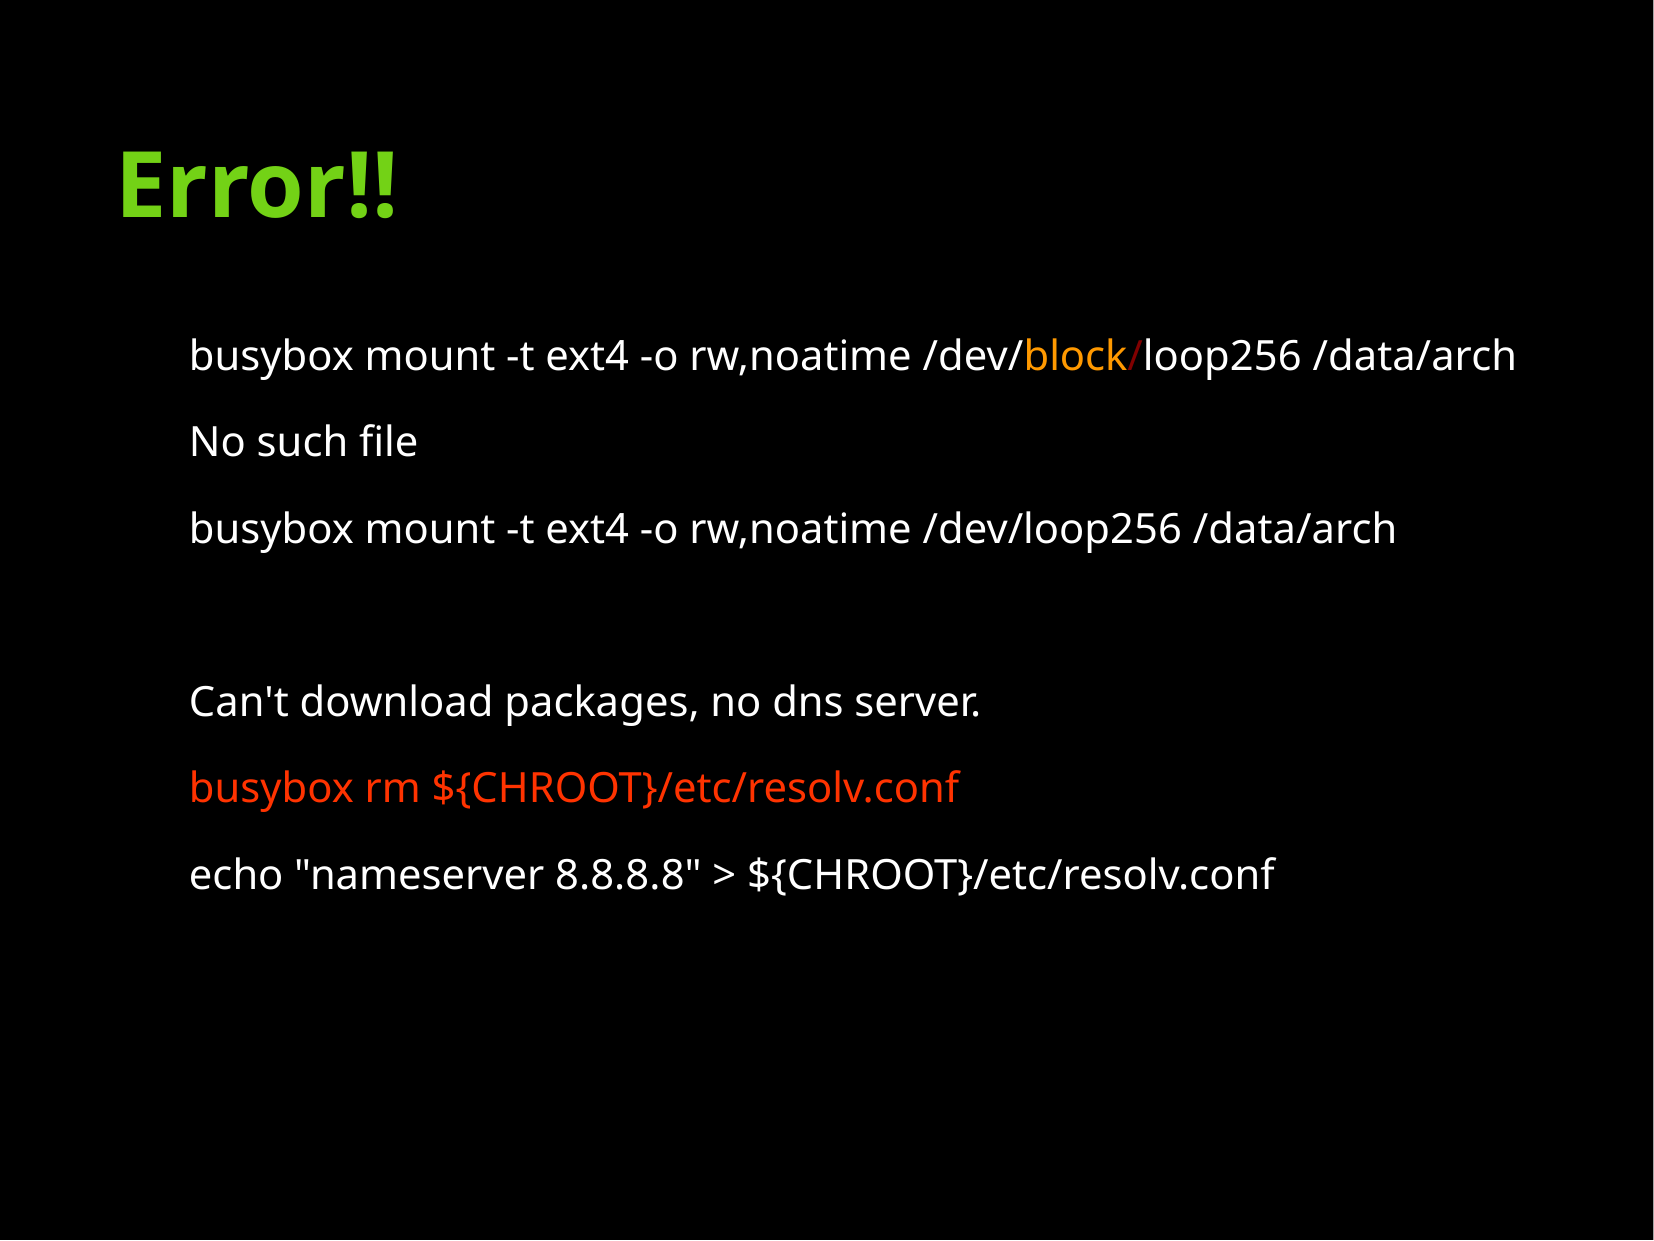

# Error!!
busybox mount -t ext4 -o rw,noatime /dev/block/loop256 /data/arch
No such file
busybox mount -t ext4 -o rw,noatime /dev/loop256 /data/arch
Can't download packages, no dns server.
busybox rm ${CHROOT}/etc/resolv.conf
echo "nameserver 8.8.8.8" > ${CHROOT}/etc/resolv.conf